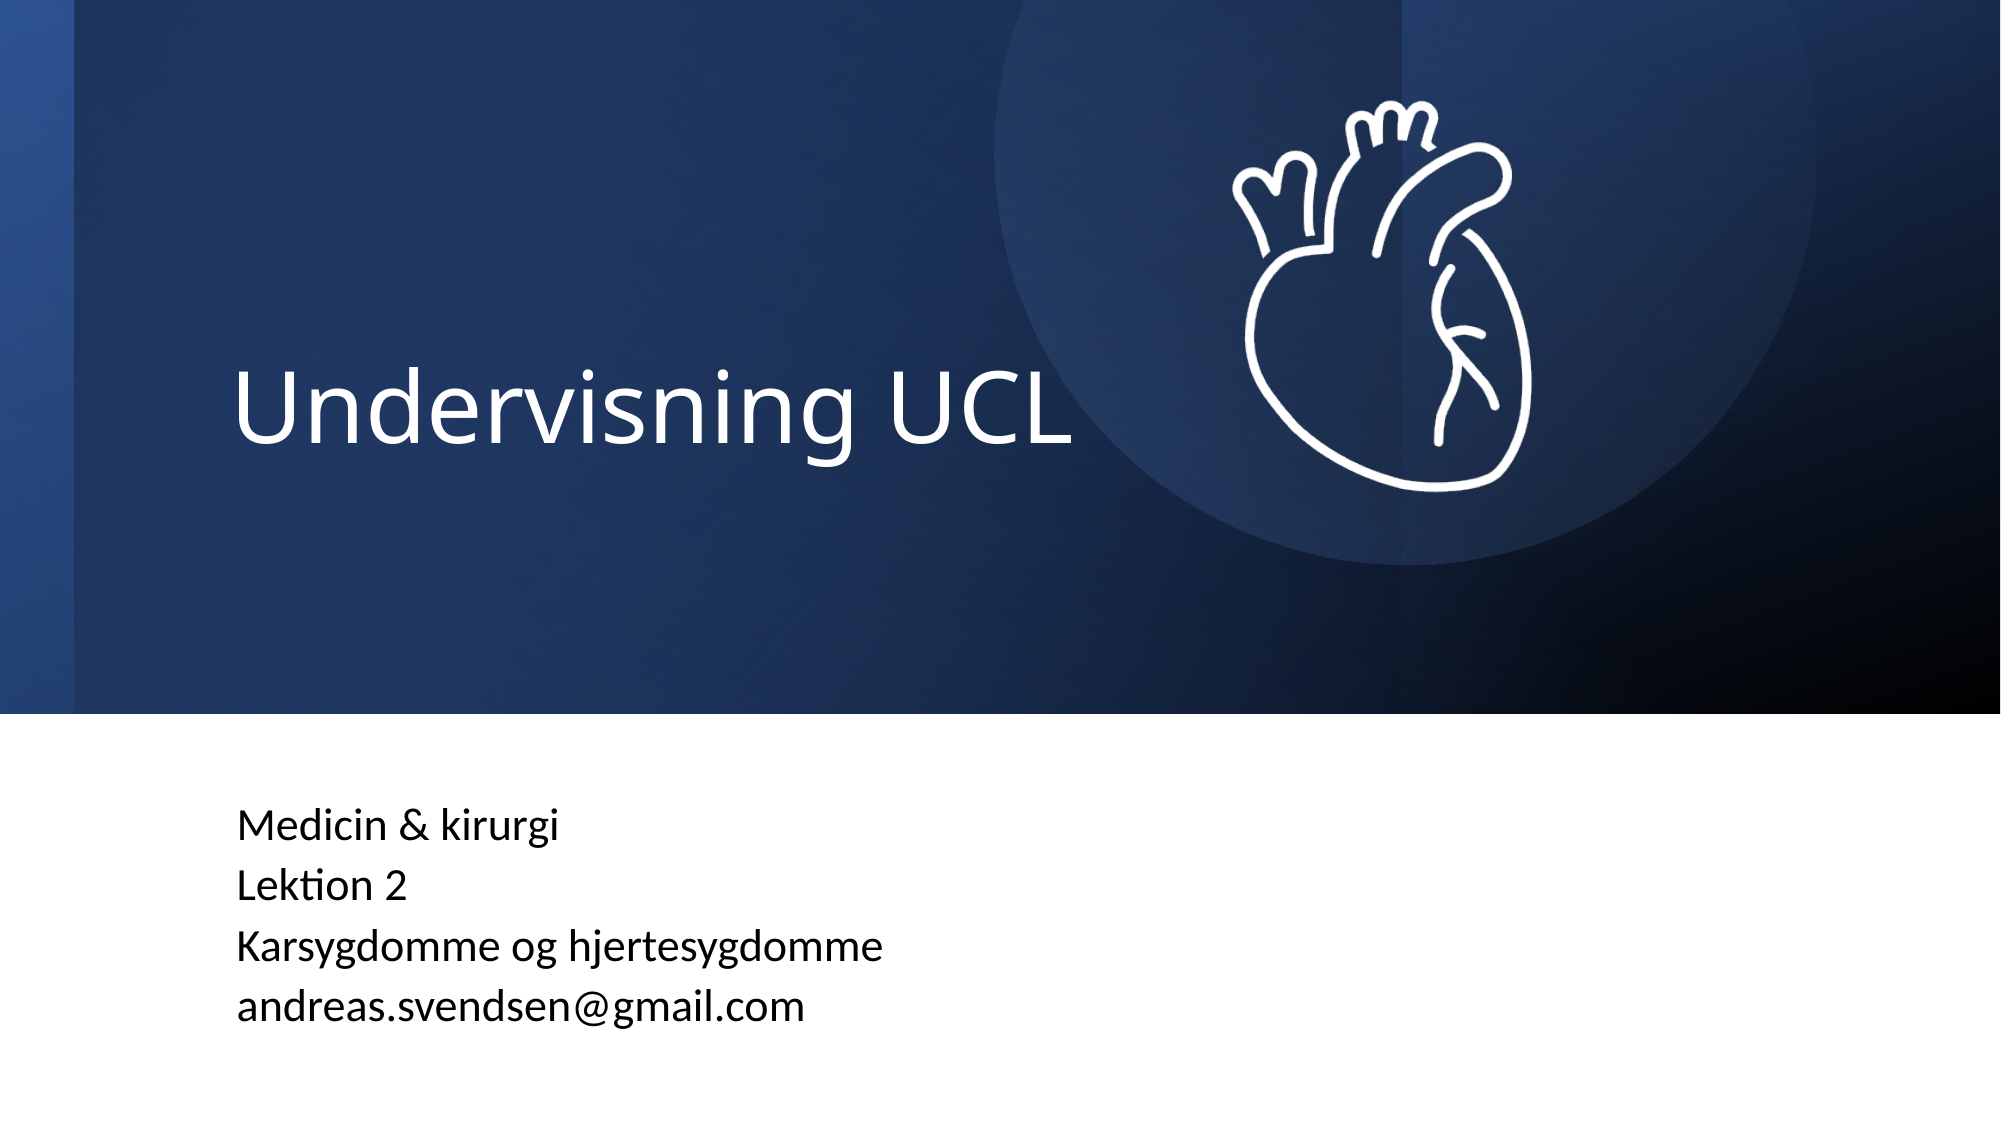

# Undervisning UCL
Medicin & kirurgi
Lektion 2
Karsygdomme og hjertesygdomme
andreas.svendsen@gmail.com